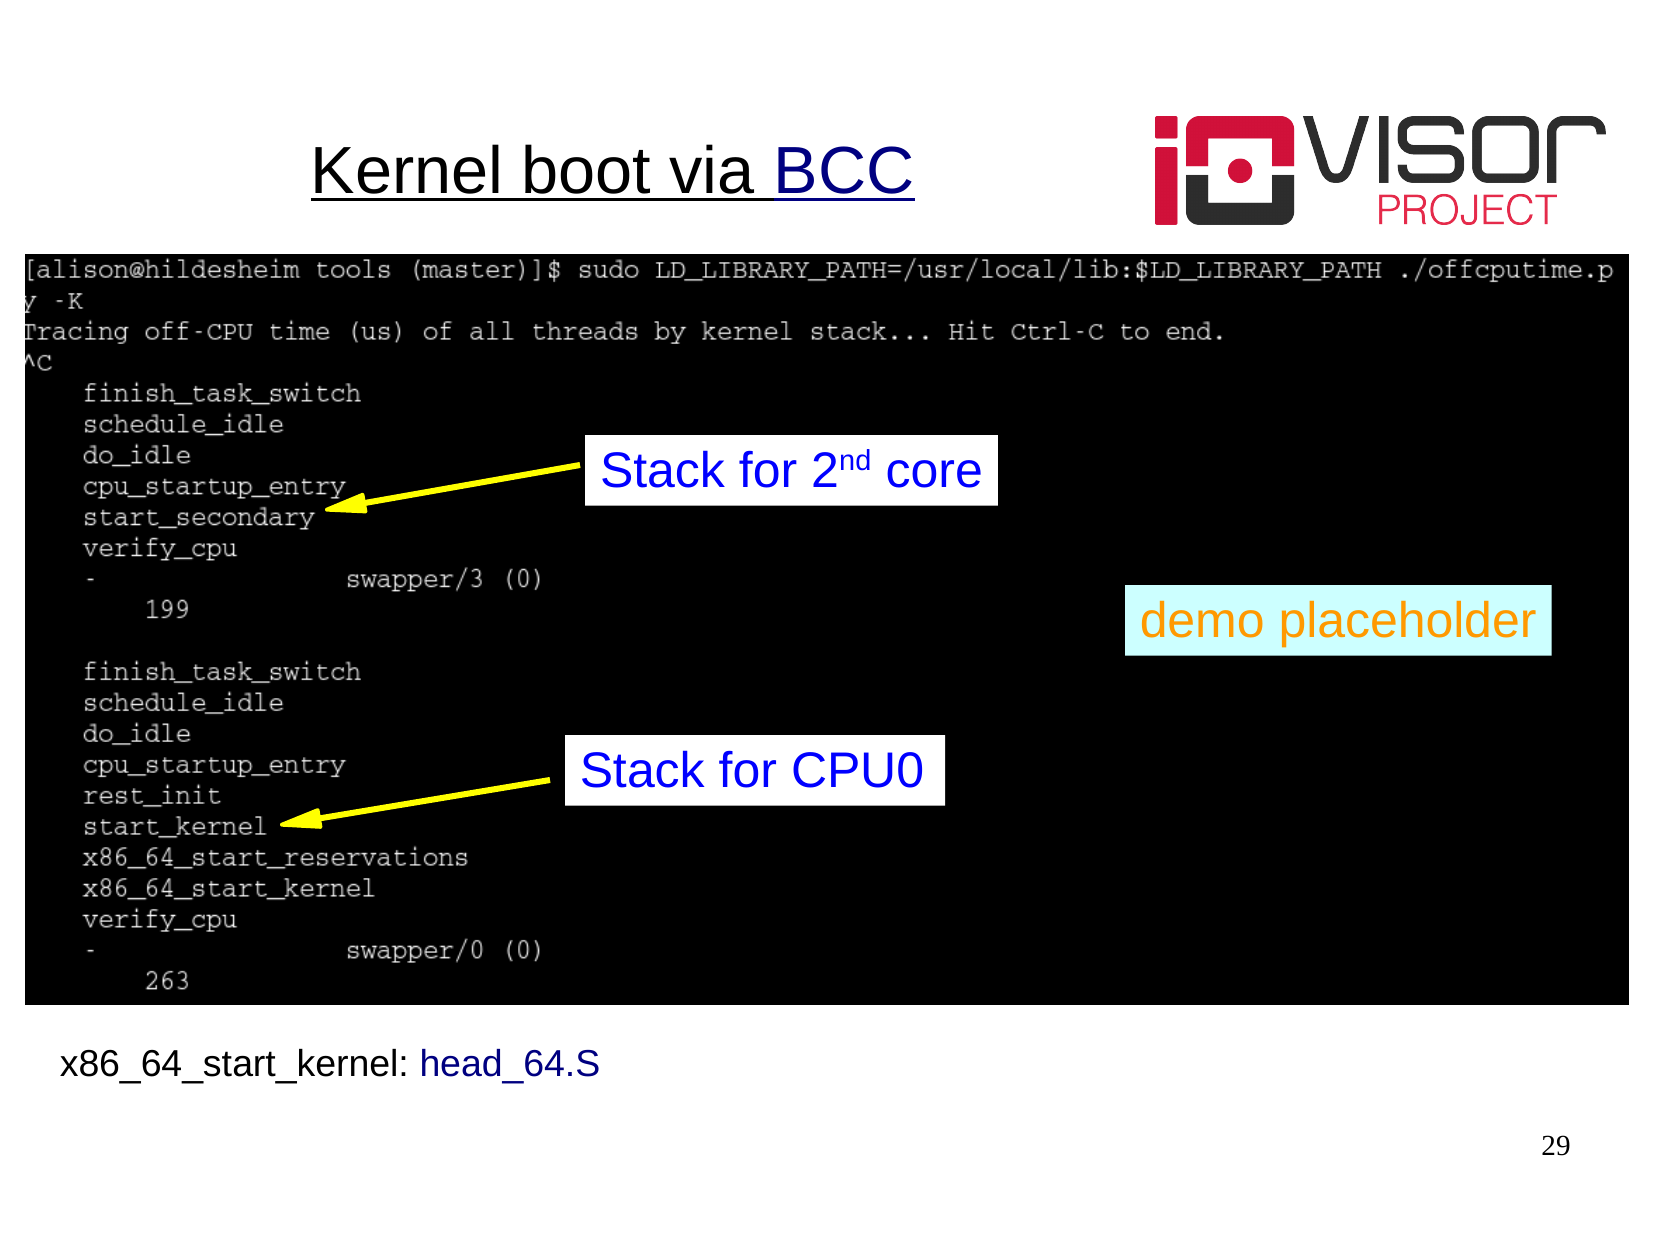

# Kernel boot via BCC
Stack for 2nd core
demo placeholder
Stack for CPU0
x86_64_start_kernel: head_64.S
29